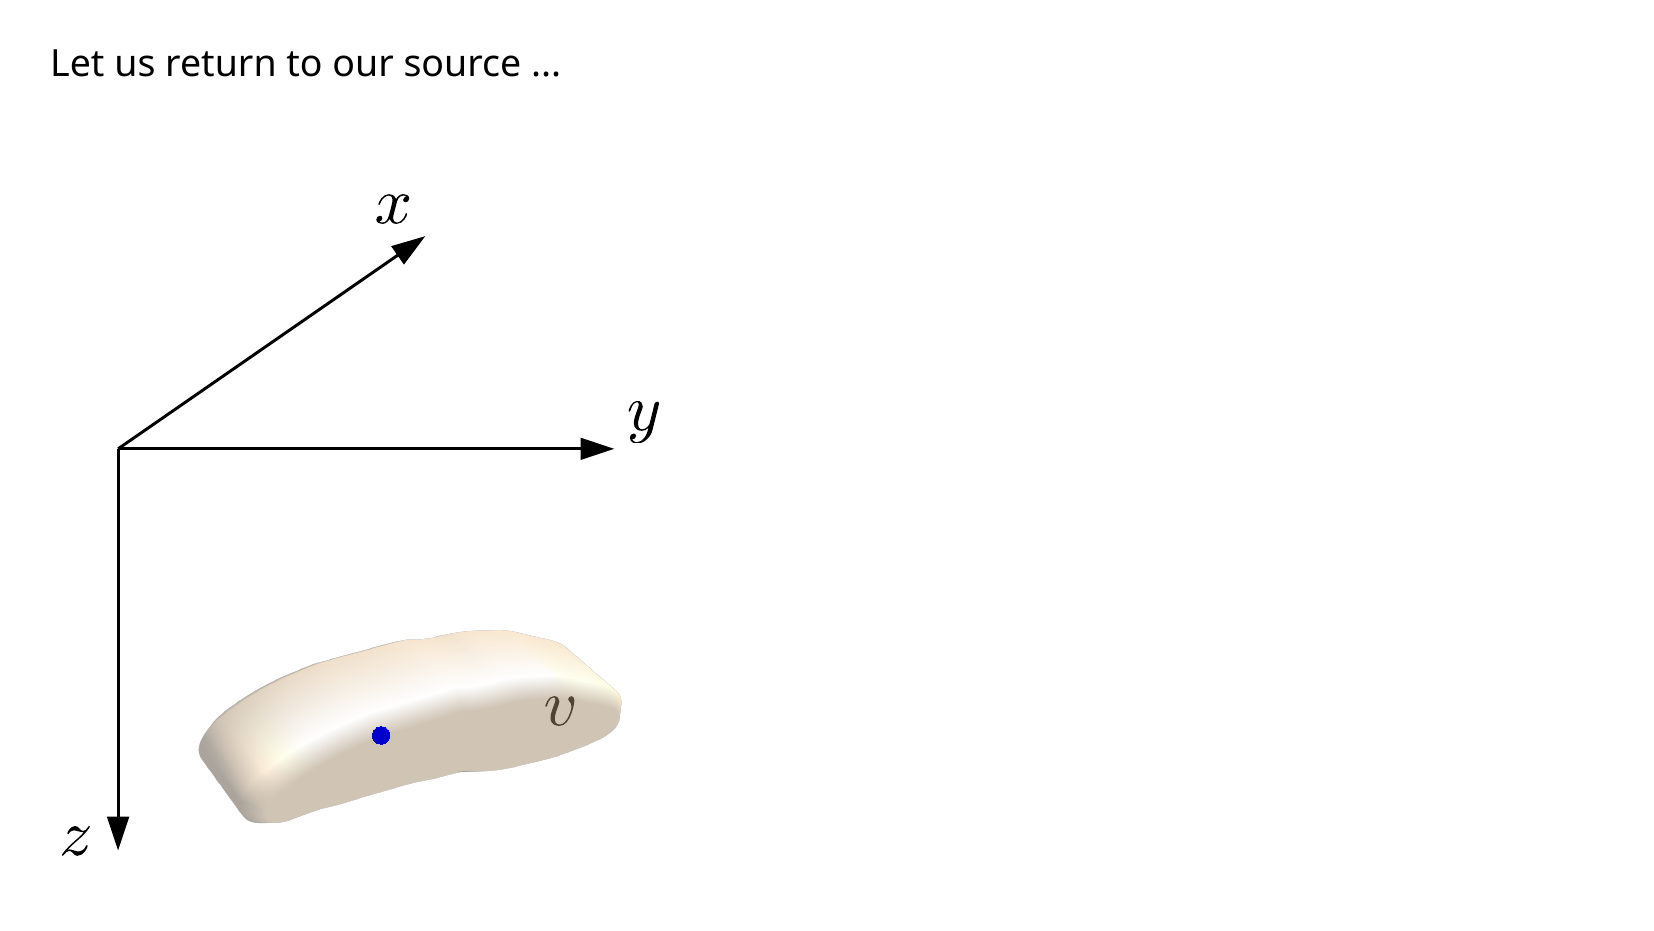

Let us return to our source ...